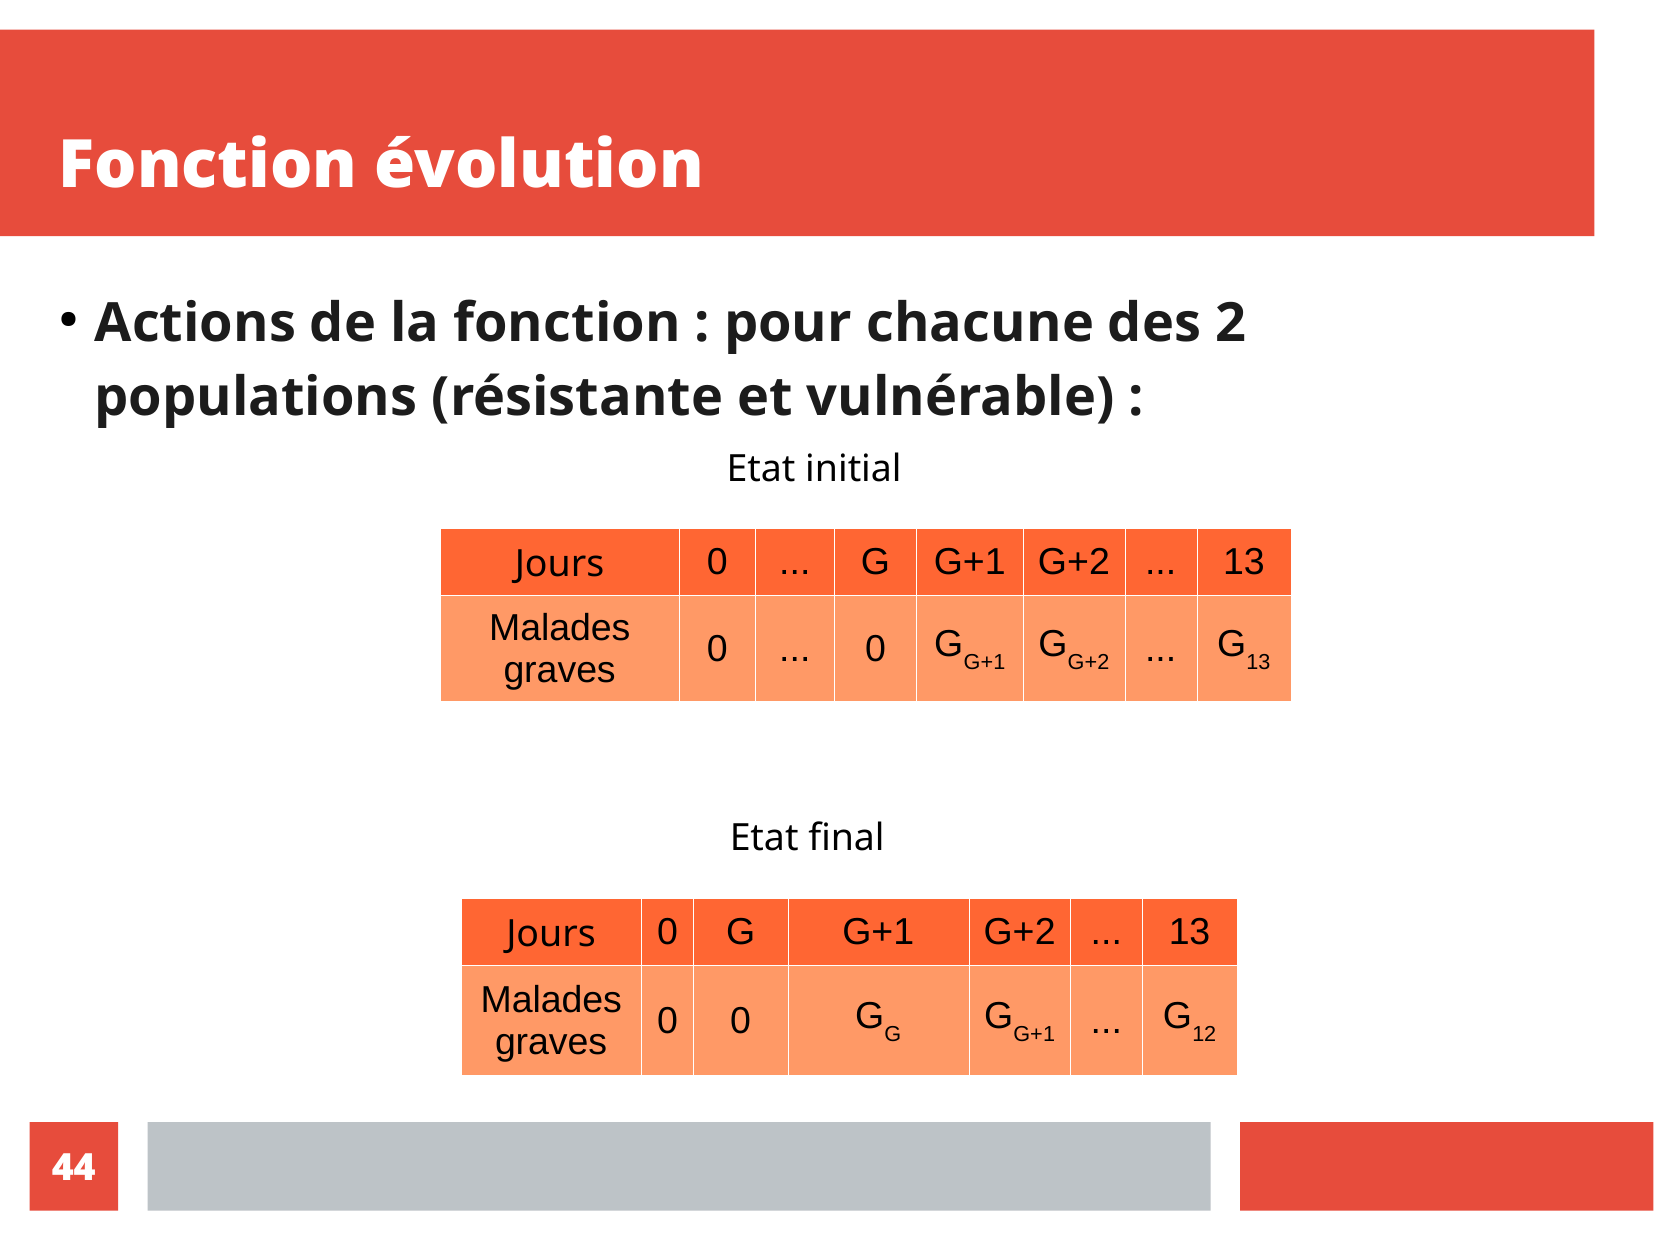

# Fonction évolution
Actions de la fonction : pour chacune des 2 populations (résistante et vulnérable) :
Etat initial
| Jours | 0 | ... | G | G+1 | G+2 | ... | 13 |
| --- | --- | --- | --- | --- | --- | --- | --- |
| Malades graves | 0 | ... | 0 | GG+1 | GG+2 | ... | G13 |
Etat final
| Jours | 0 | G | G+1 | G+2 | ... | 13 |
| --- | --- | --- | --- | --- | --- | --- |
| Malades graves | 0 | 0 | GG | GG+1 | ... | G12 |
44